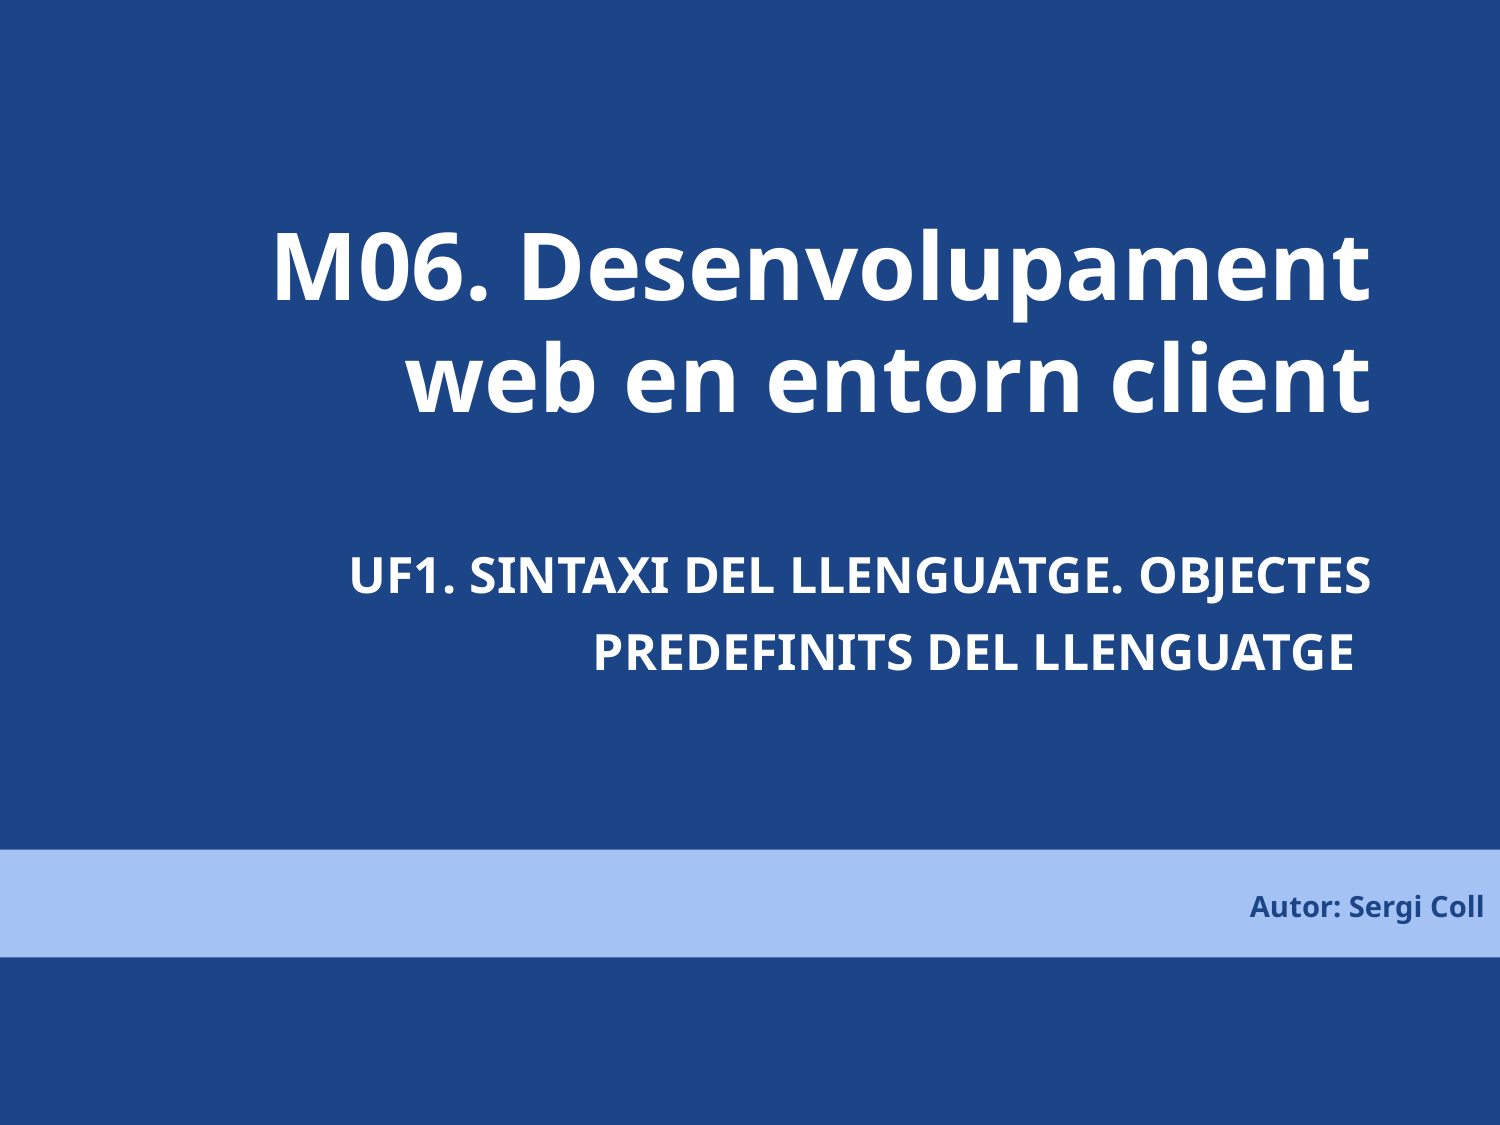

# M06. Desenvolupament web en entorn client UF1. SINTAXI DEL LLENGUATGE. OBJECTES PREDEFINITS DEL LLENGUATGE
Autor: Sergi Coll